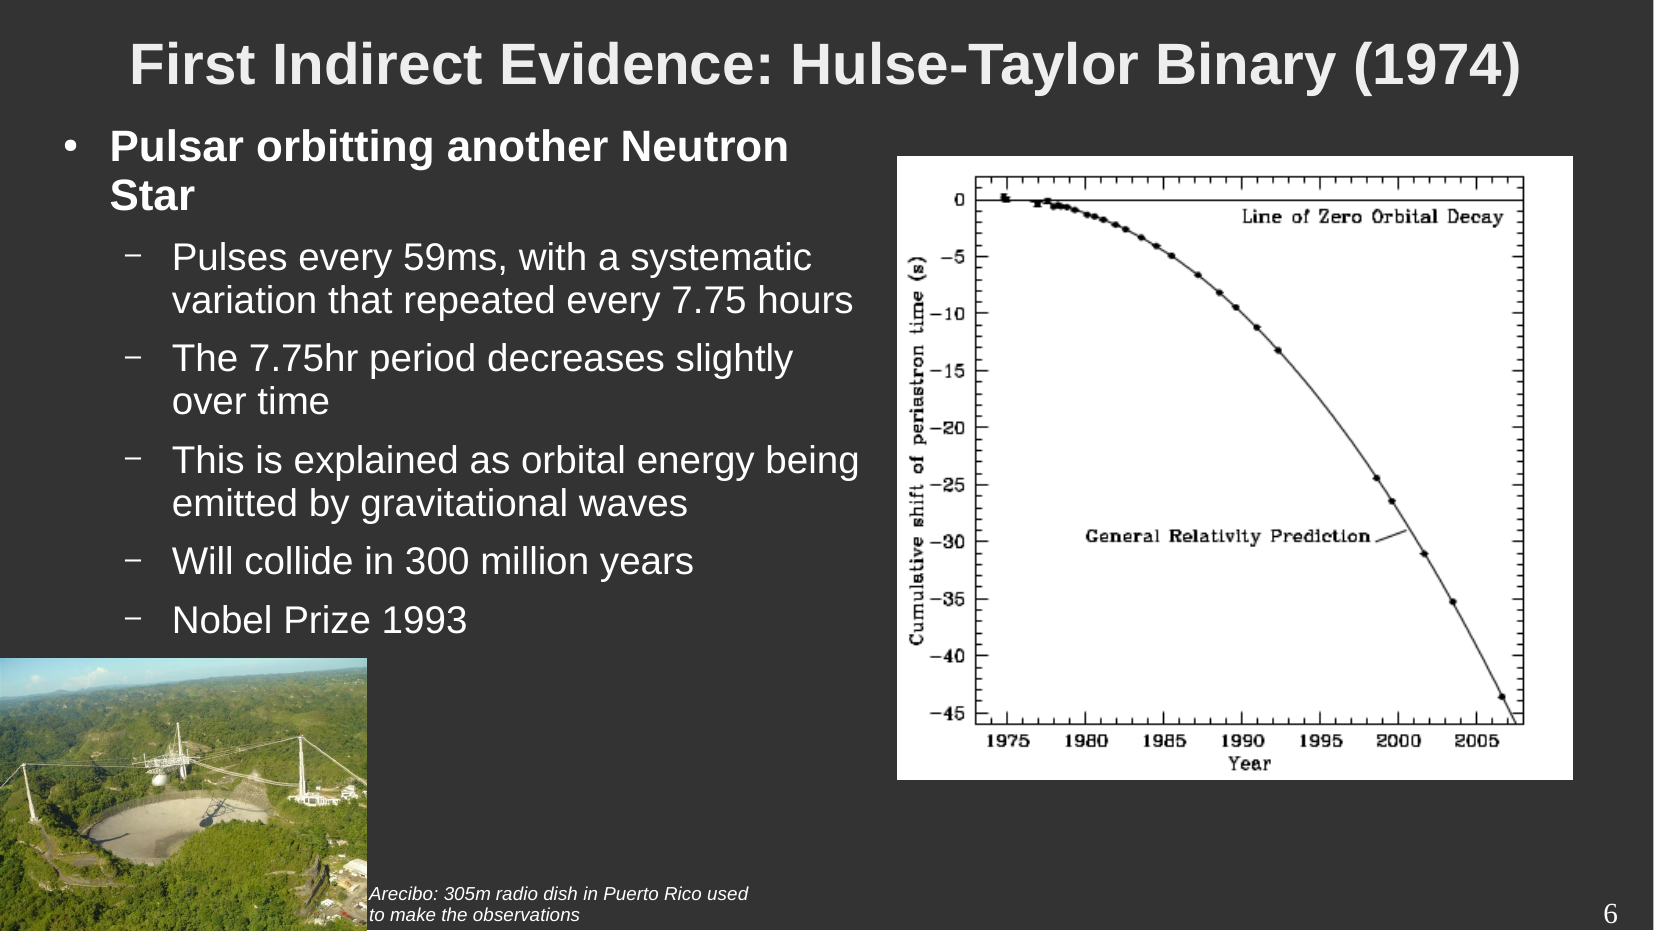

# First Indirect Evidence: Hulse-Taylor Binary (1974)
Pulsar orbitting another Neutron Star
Pulses every 59ms, with a systematic variation that repeated every 7.75 hours
The 7.75hr period decreases slightly over time
This is explained as orbital energy being emitted by gravitational waves
Will collide in 300 million years
Nobel Prize 1993
Arecibo: 305m radio dish in Puerto Rico used to make the observations